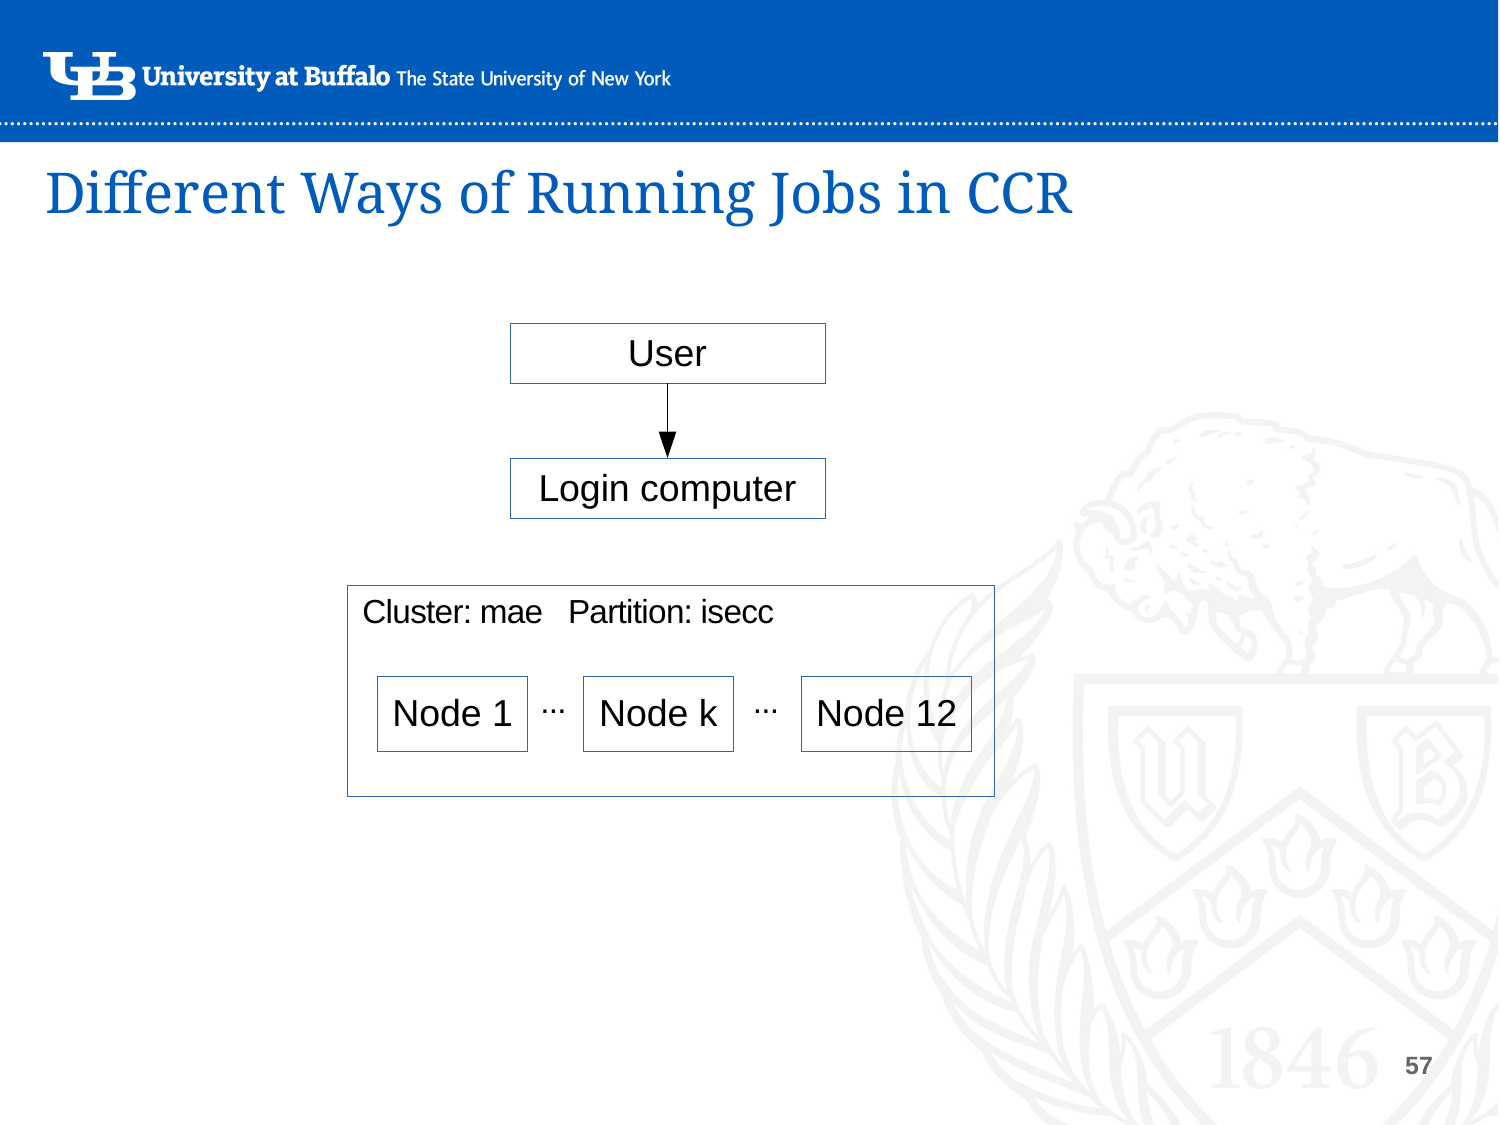

# Different Ways of Running Jobs in CCR
User
Login computer
Cluster: mae Partition: isecc
Node 1
...
Node k
...
Node 12